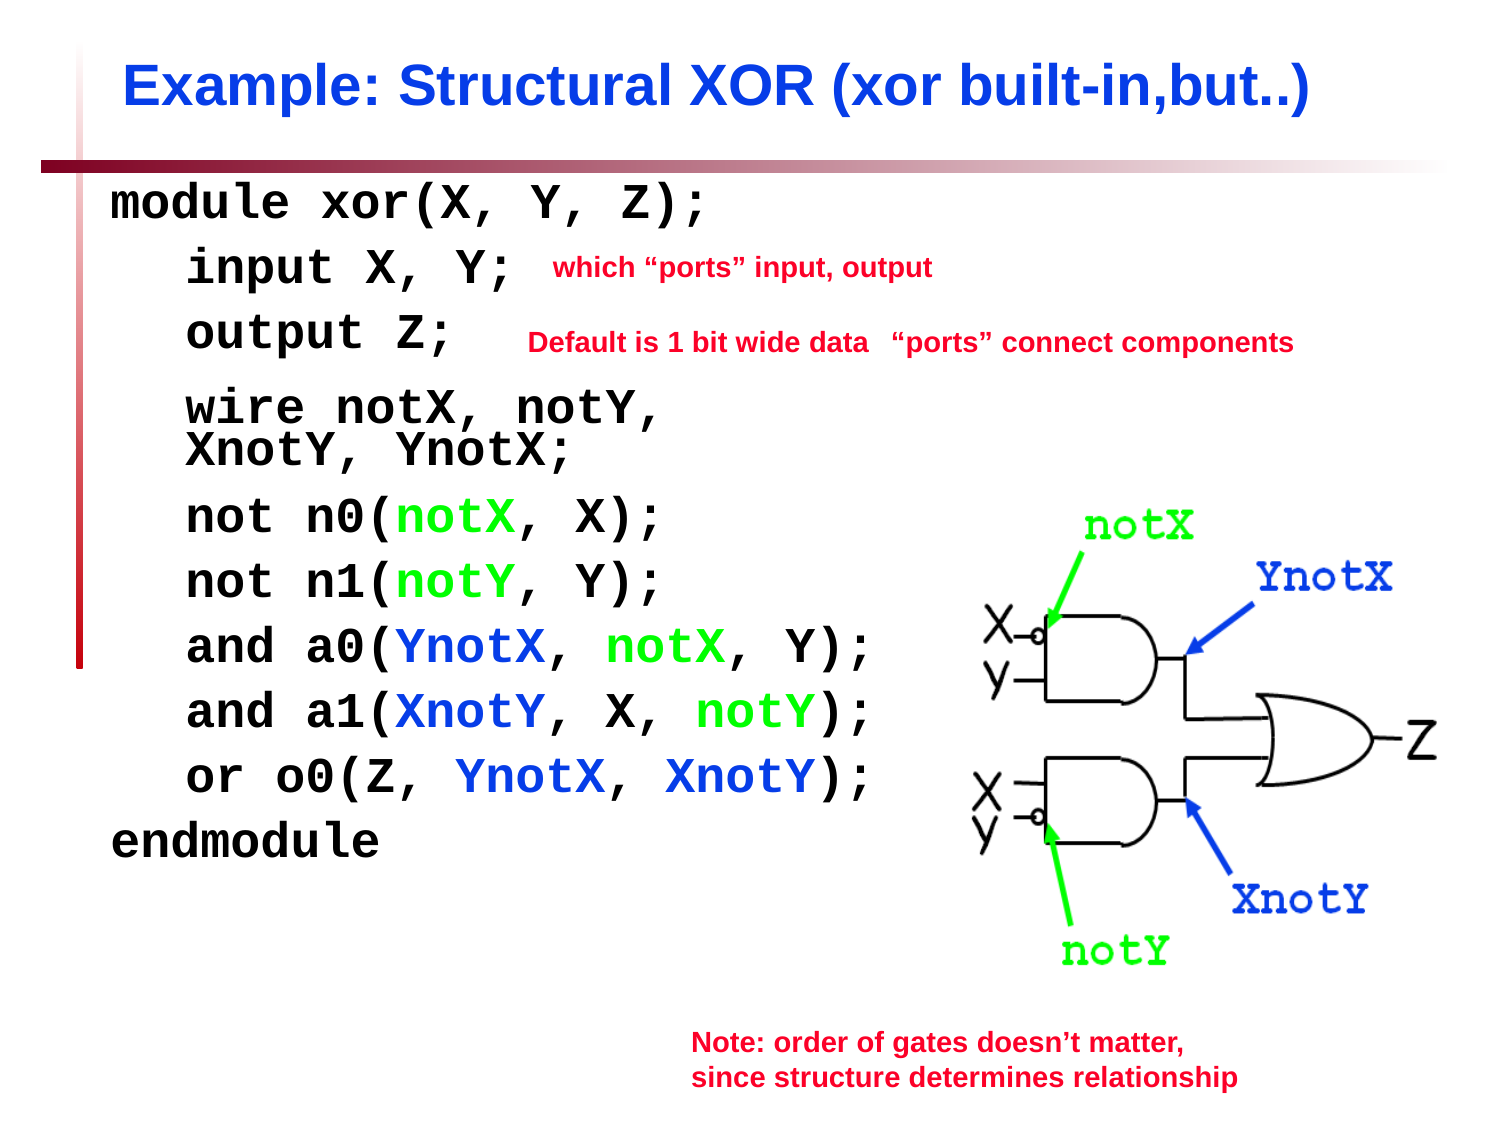

# Example: Structural XOR (xor built-in,but..)
module xor(X, Y, Z);
	input X, Y;
	output Z;
	wire notX, notY,
	XnotY, YnotX;
	not n0(notX, X);
	not n1(notY, Y);
	and a0(YnotX, notX, Y);
	and a1(XnotY, X, notY);
	or o0(Z, YnotX, XnotY);
endmodule
which “ports” input, output
Default is 1 bit wide data
“ports” connect components
Note: order of gates doesn’t matter,
since structure determines relationship